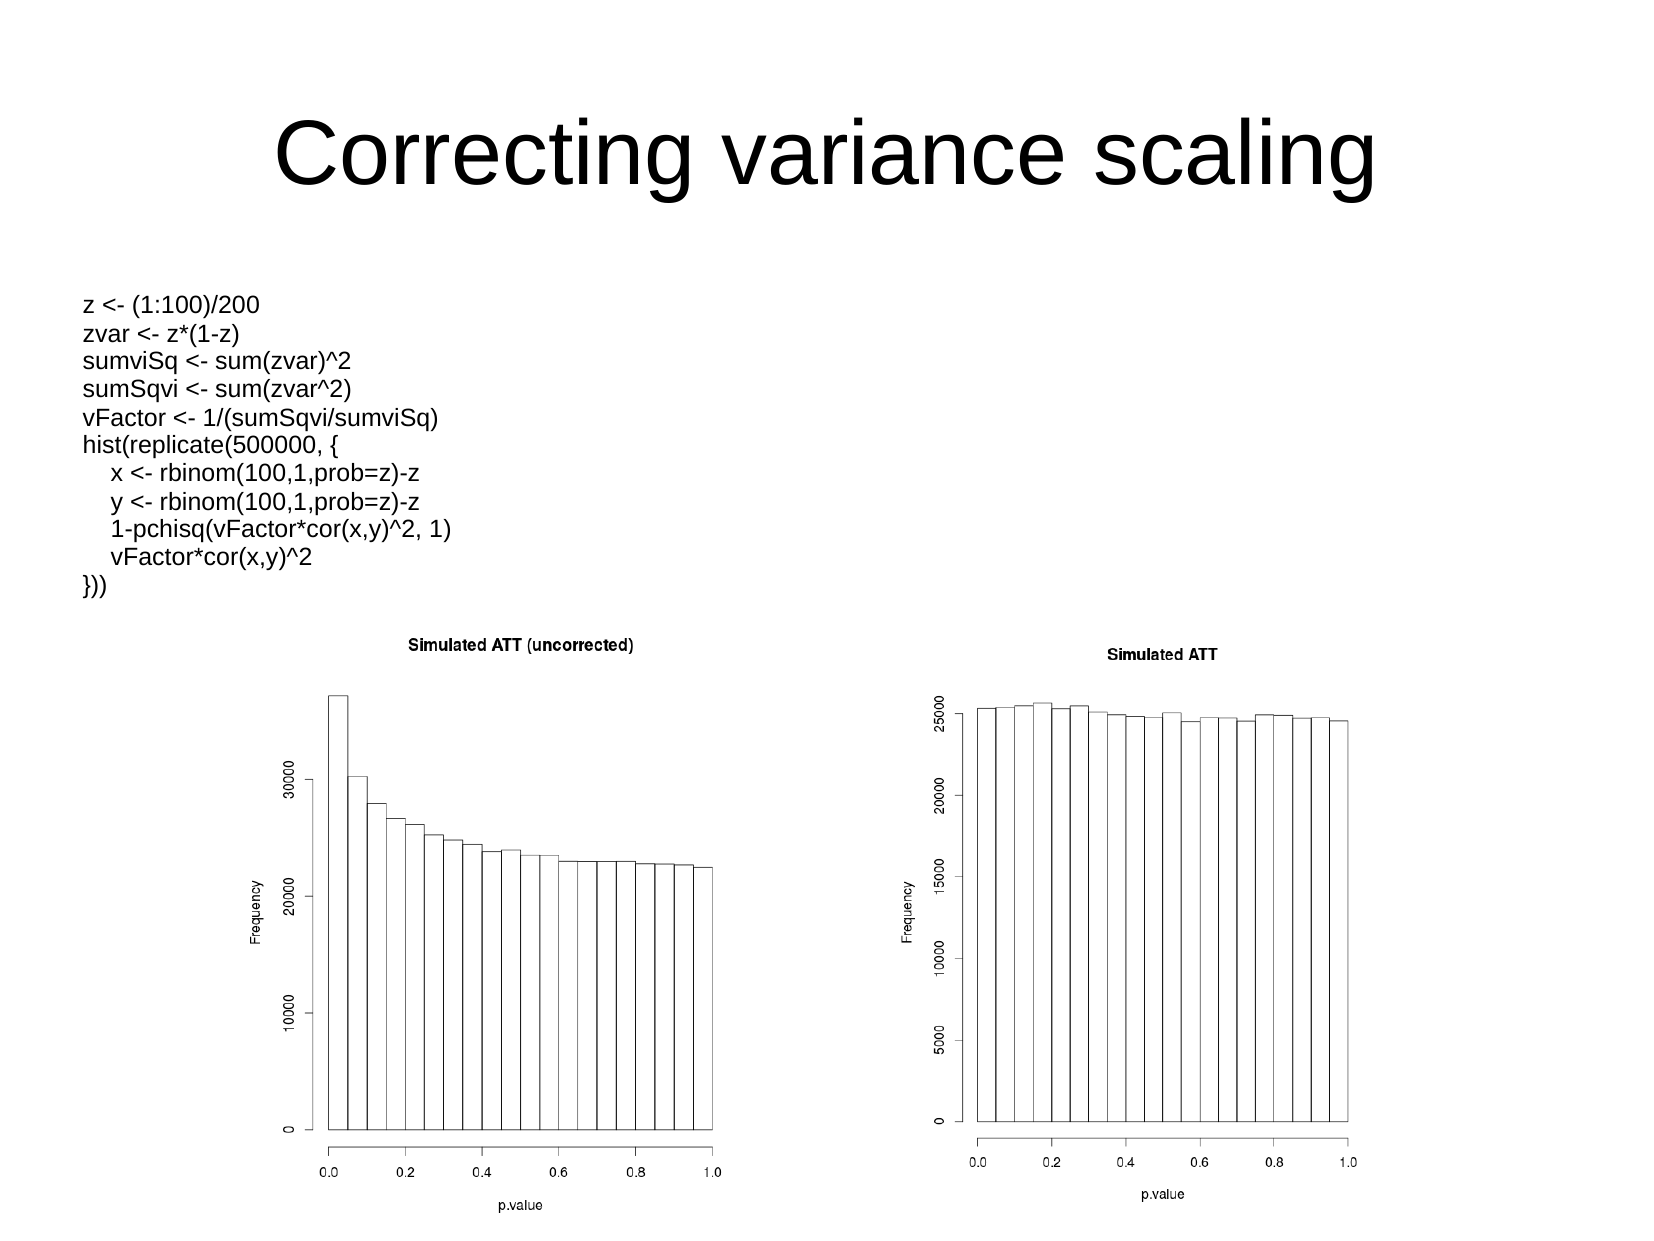

# Correcting variance scaling
z <- (1:100)/200
zvar <- z*(1-z)
sumviSq <- sum(zvar)^2
sumSqvi <- sum(zvar^2)
vFactor <- 1/(sumSqvi/sumviSq)
hist(replicate(500000, {
 x <- rbinom(100,1,prob=z)-z
 y <- rbinom(100,1,prob=z)-z
 1-pchisq(vFactor*cor(x,y)^2, 1)
 vFactor*cor(x,y)^2
}))